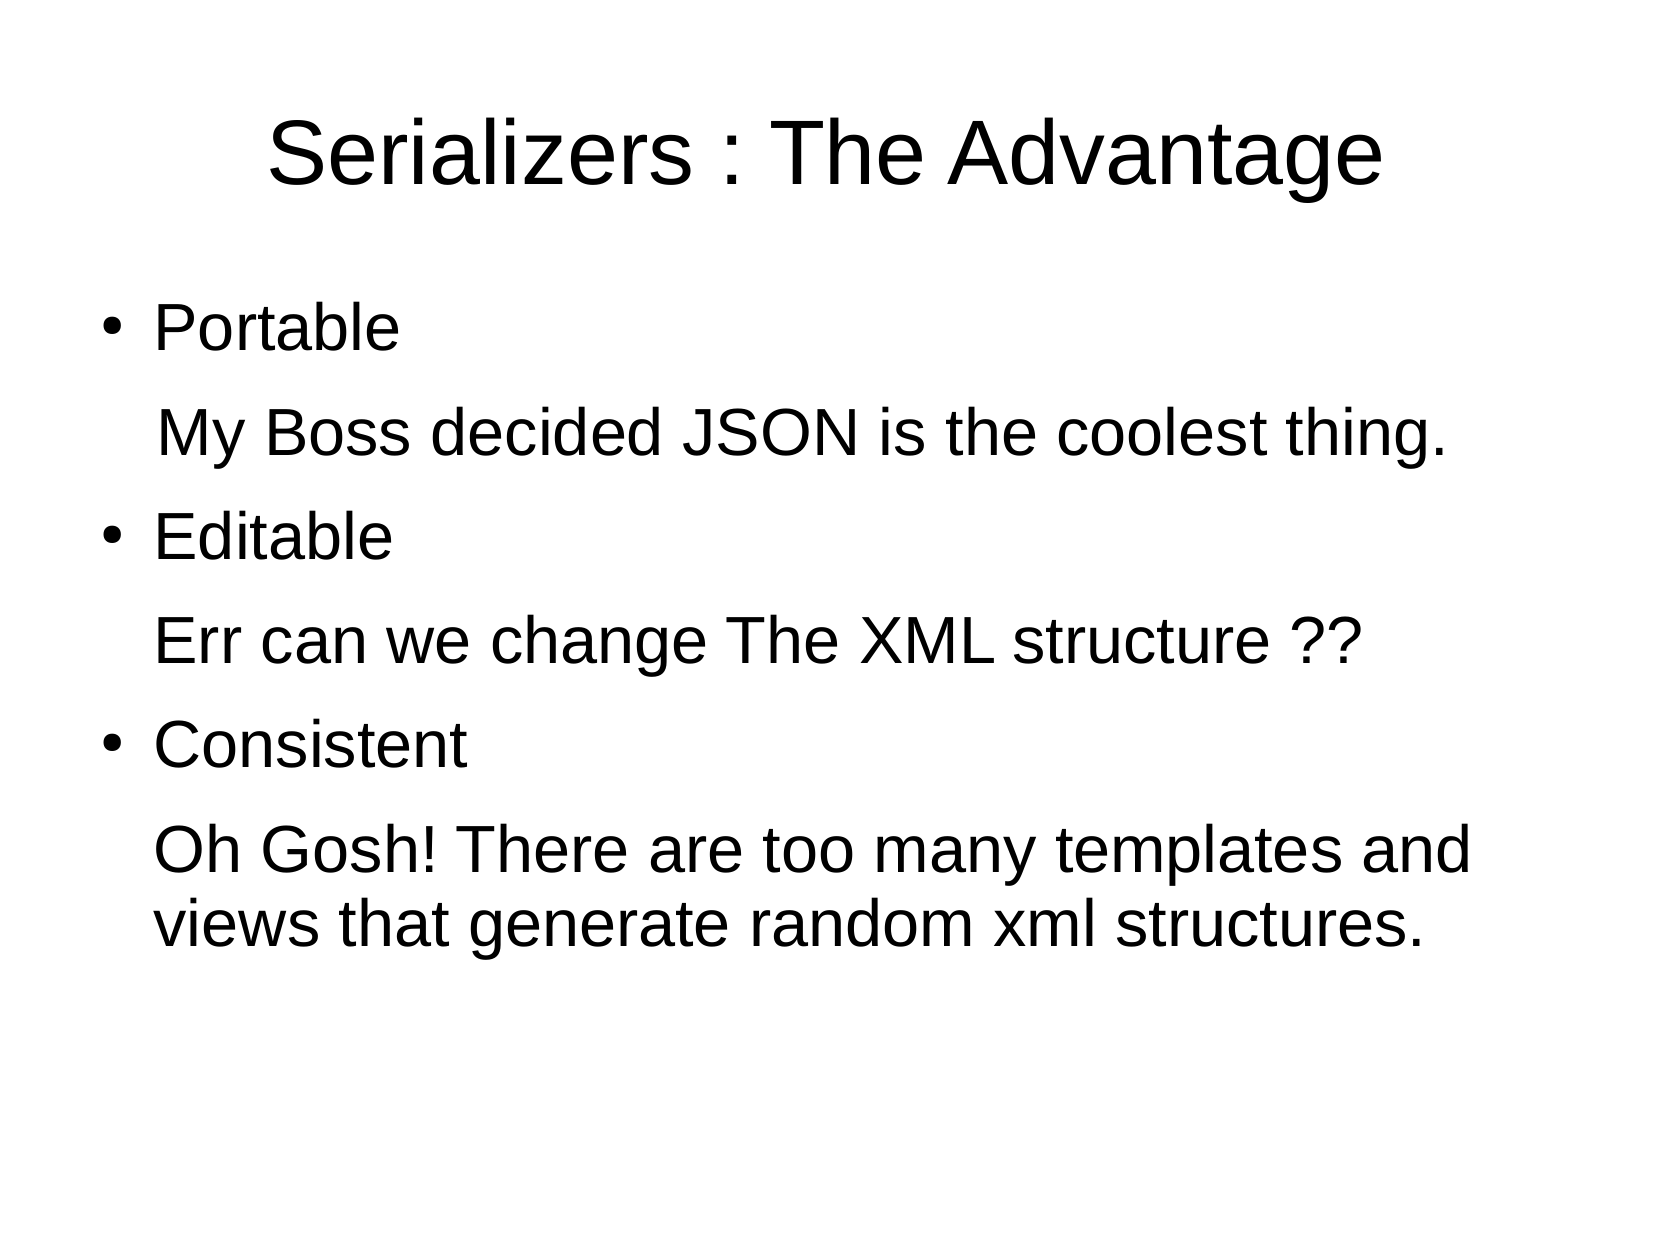

# Serializers : The Advantage
Portable
 My Boss decided JSON is the coolest thing.
Editable
Err can we change The XML structure ??
Consistent
Oh Gosh! There are too many templates and views that generate random xml structures.